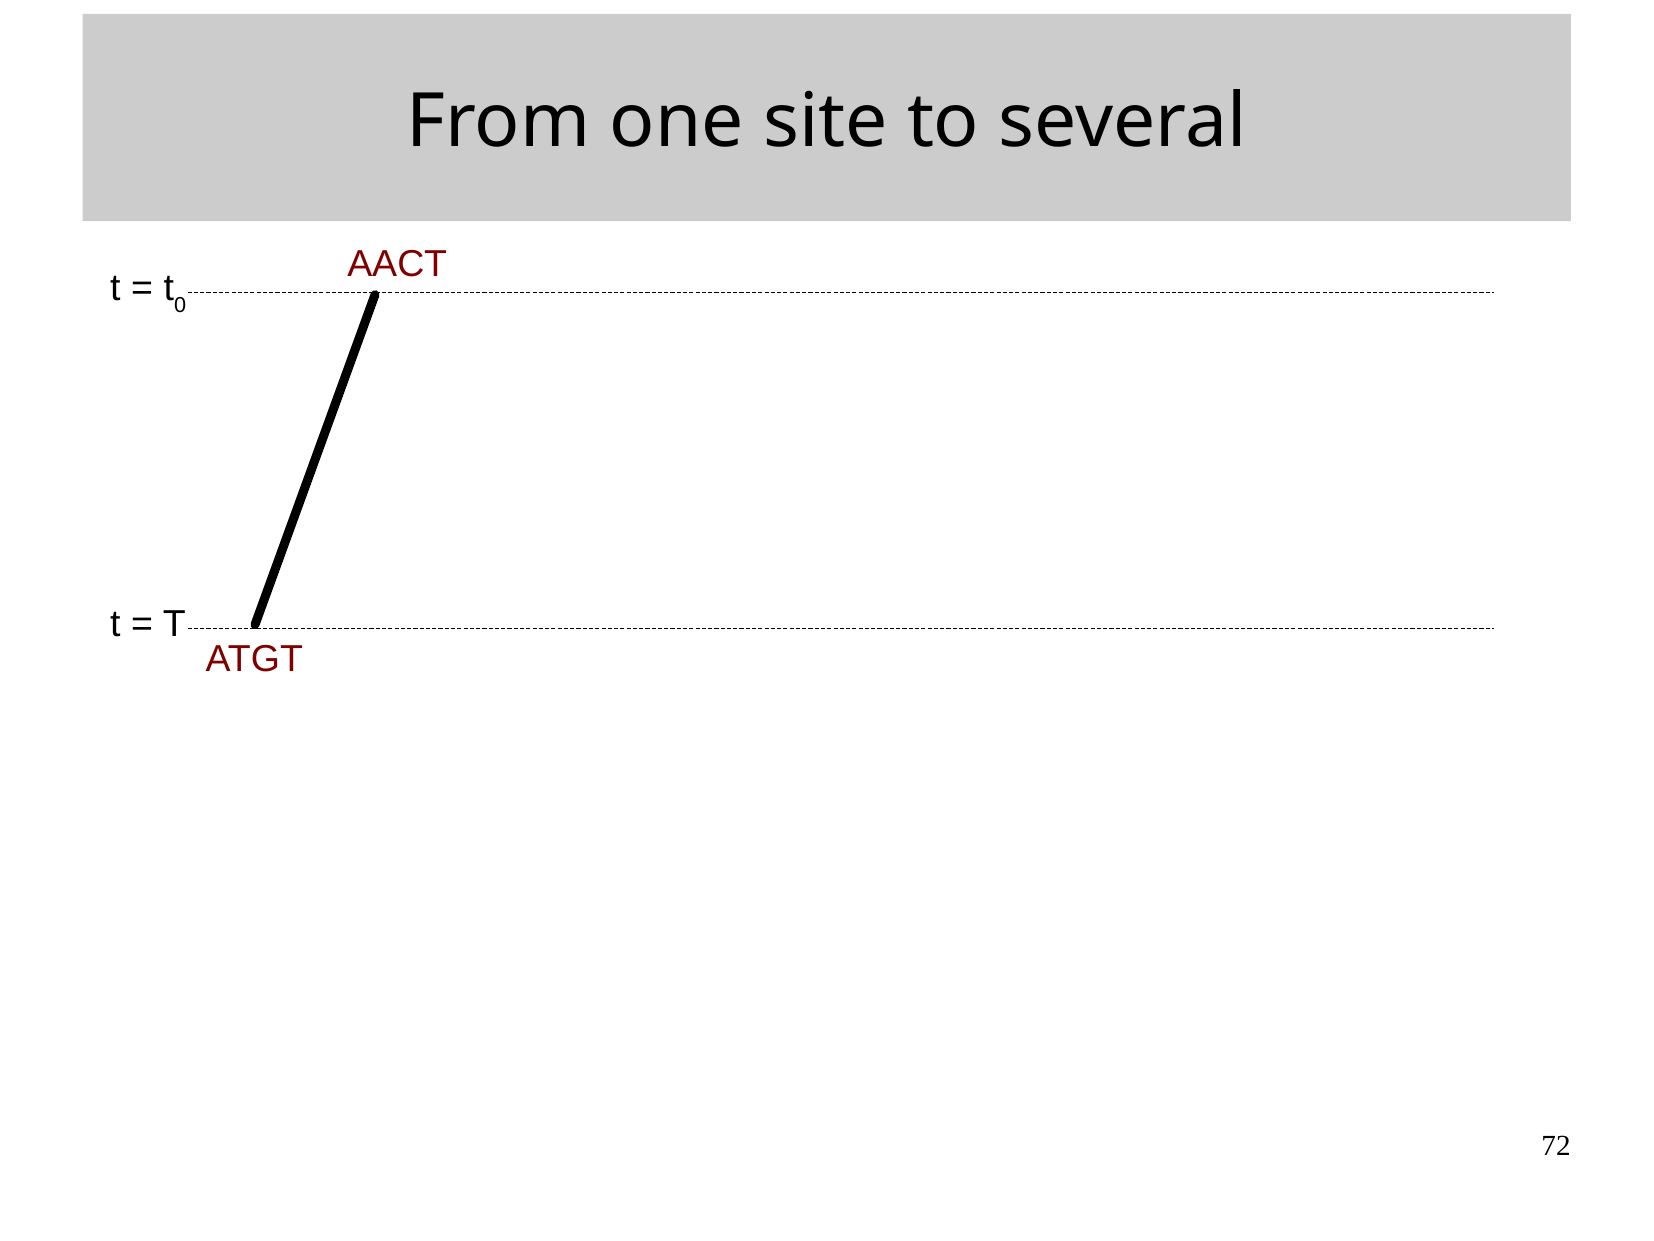

# From one site to several
AACT
t = t0
t = T
ATGT
72